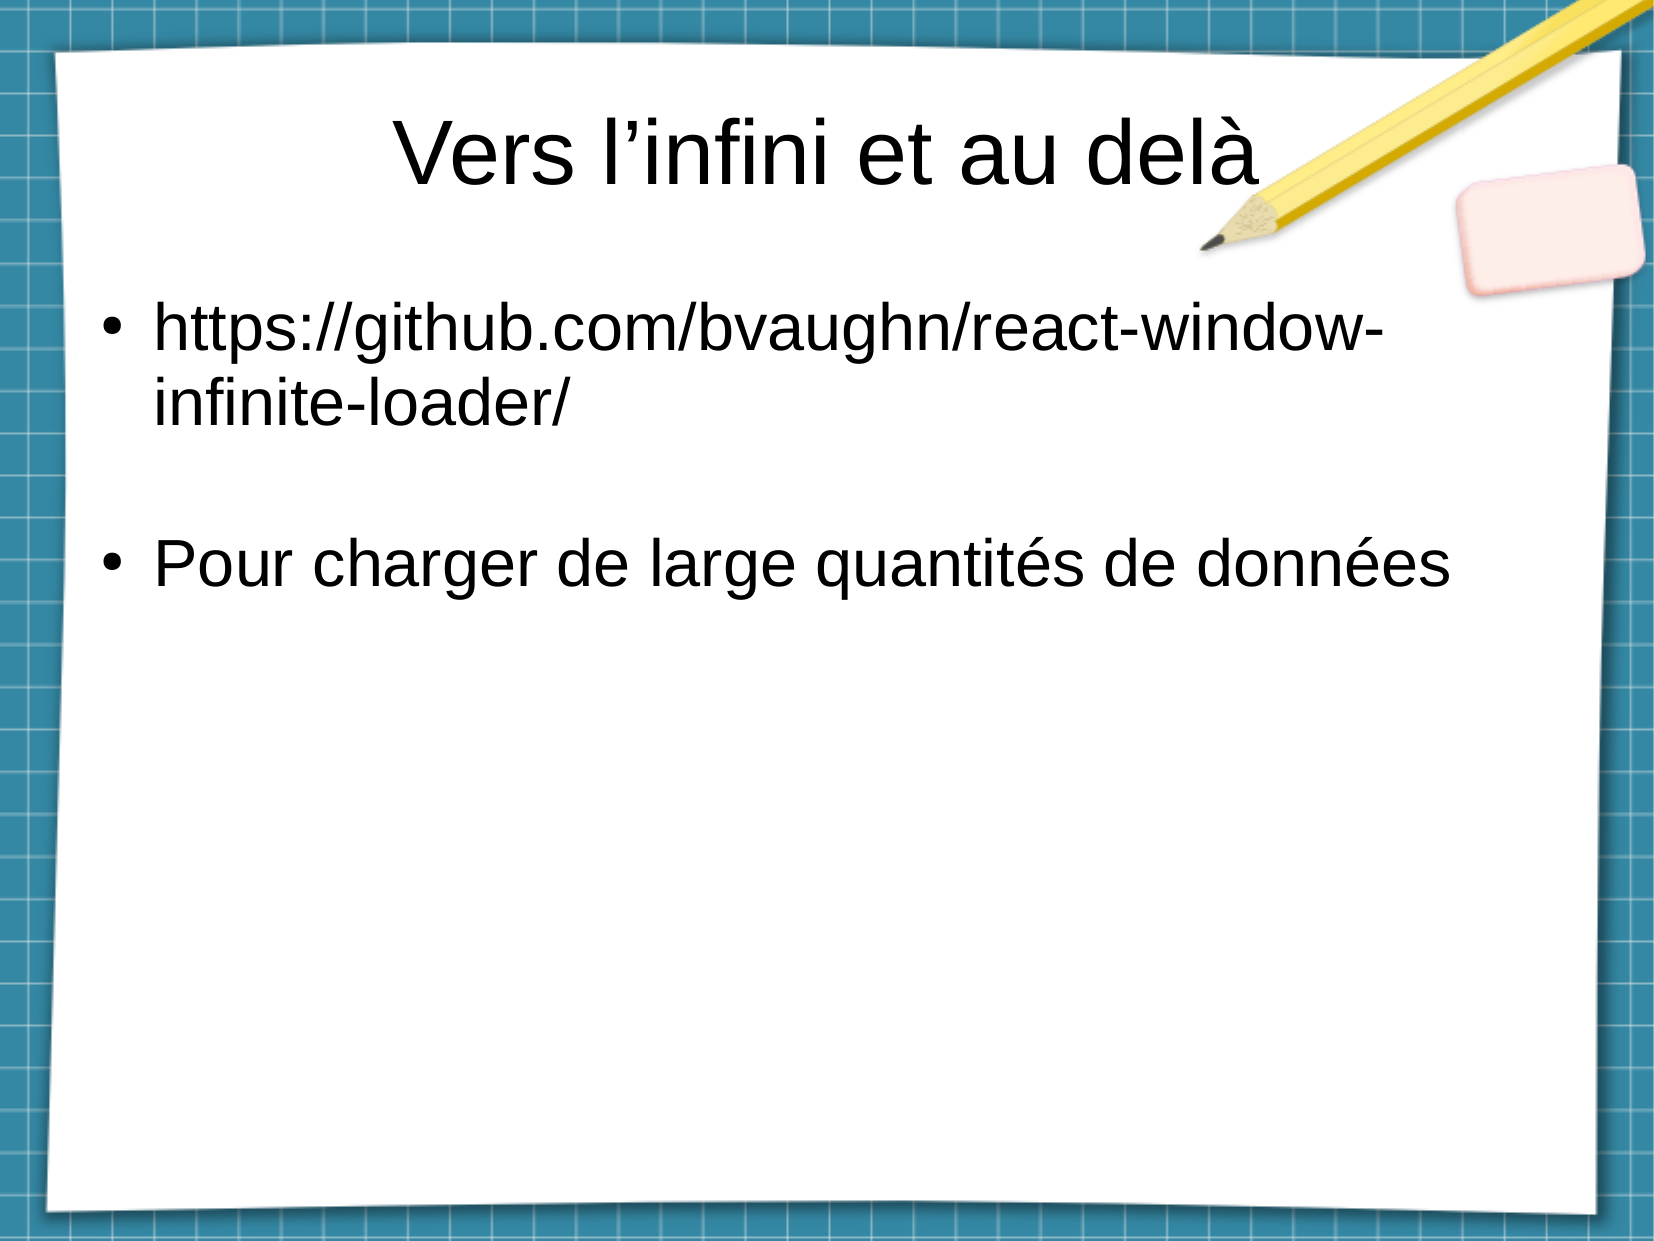

# Vers l’infini et au delà
https://github.com/bvaughn/react-window-infinite-loader/
Pour charger de large quantités de données